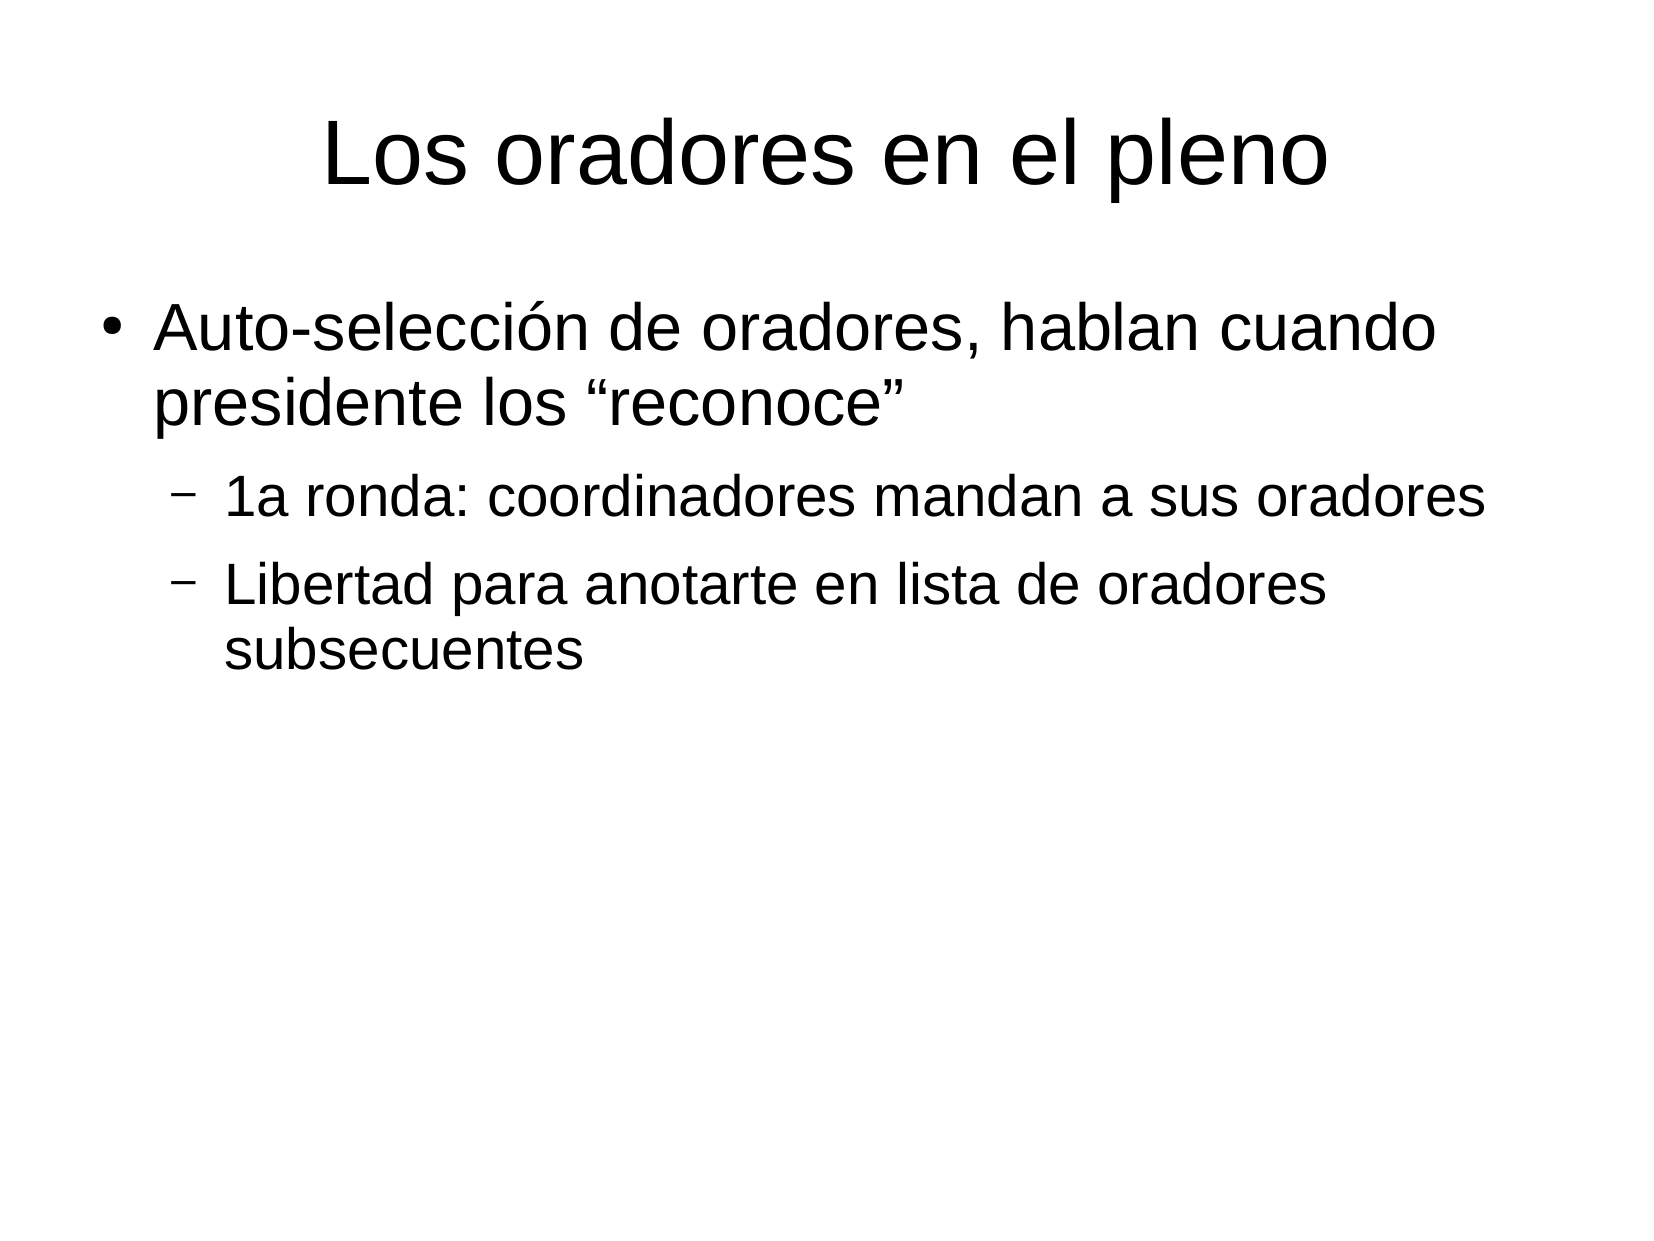

# Los oradores en el pleno
Auto-selección de oradores, hablan cuando presidente los “reconoce”
1a ronda: coordinadores mandan a sus oradores
Libertad para anotarte en lista de oradores subsecuentes